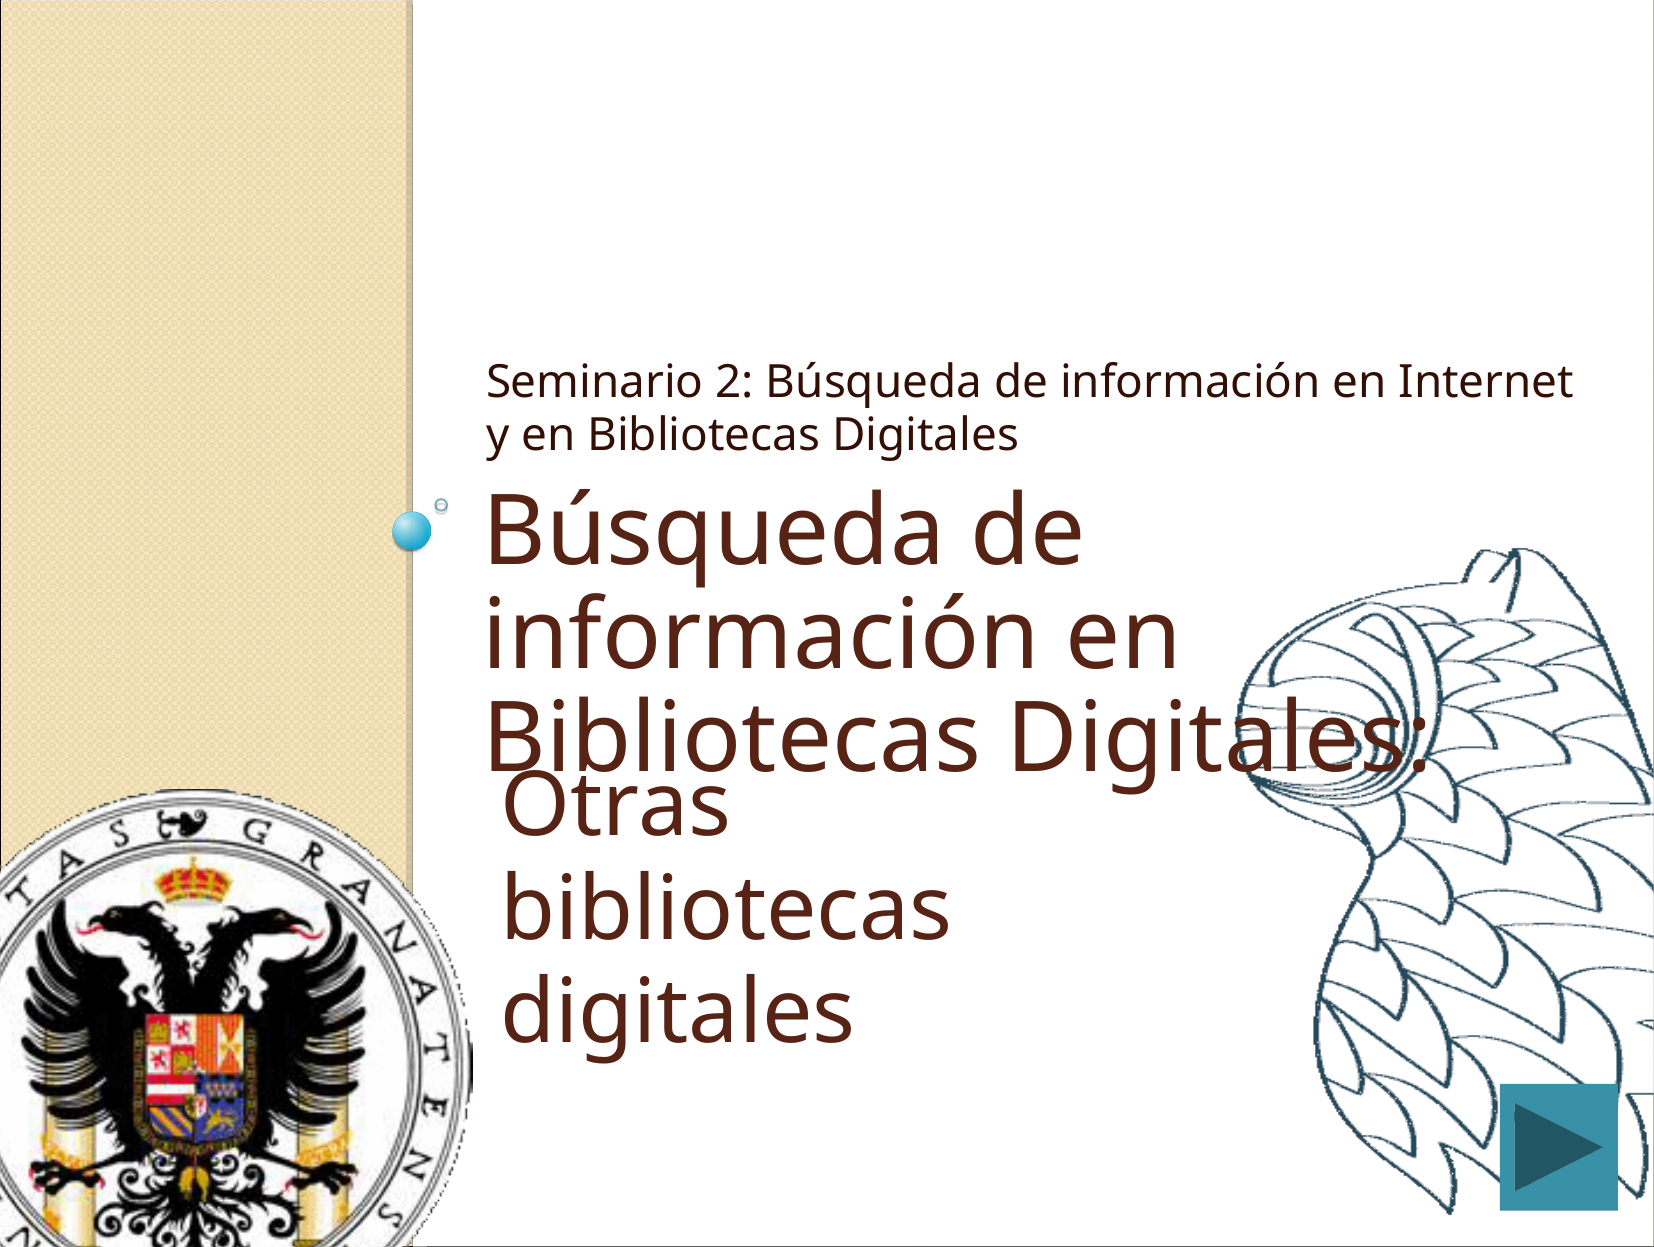

Seminario 2: Búsqueda de información en Internet y en Bibliotecas Digitales
# Búsqueda de información en Bibliotecas Digitales:
Otras bibliotecas digitales